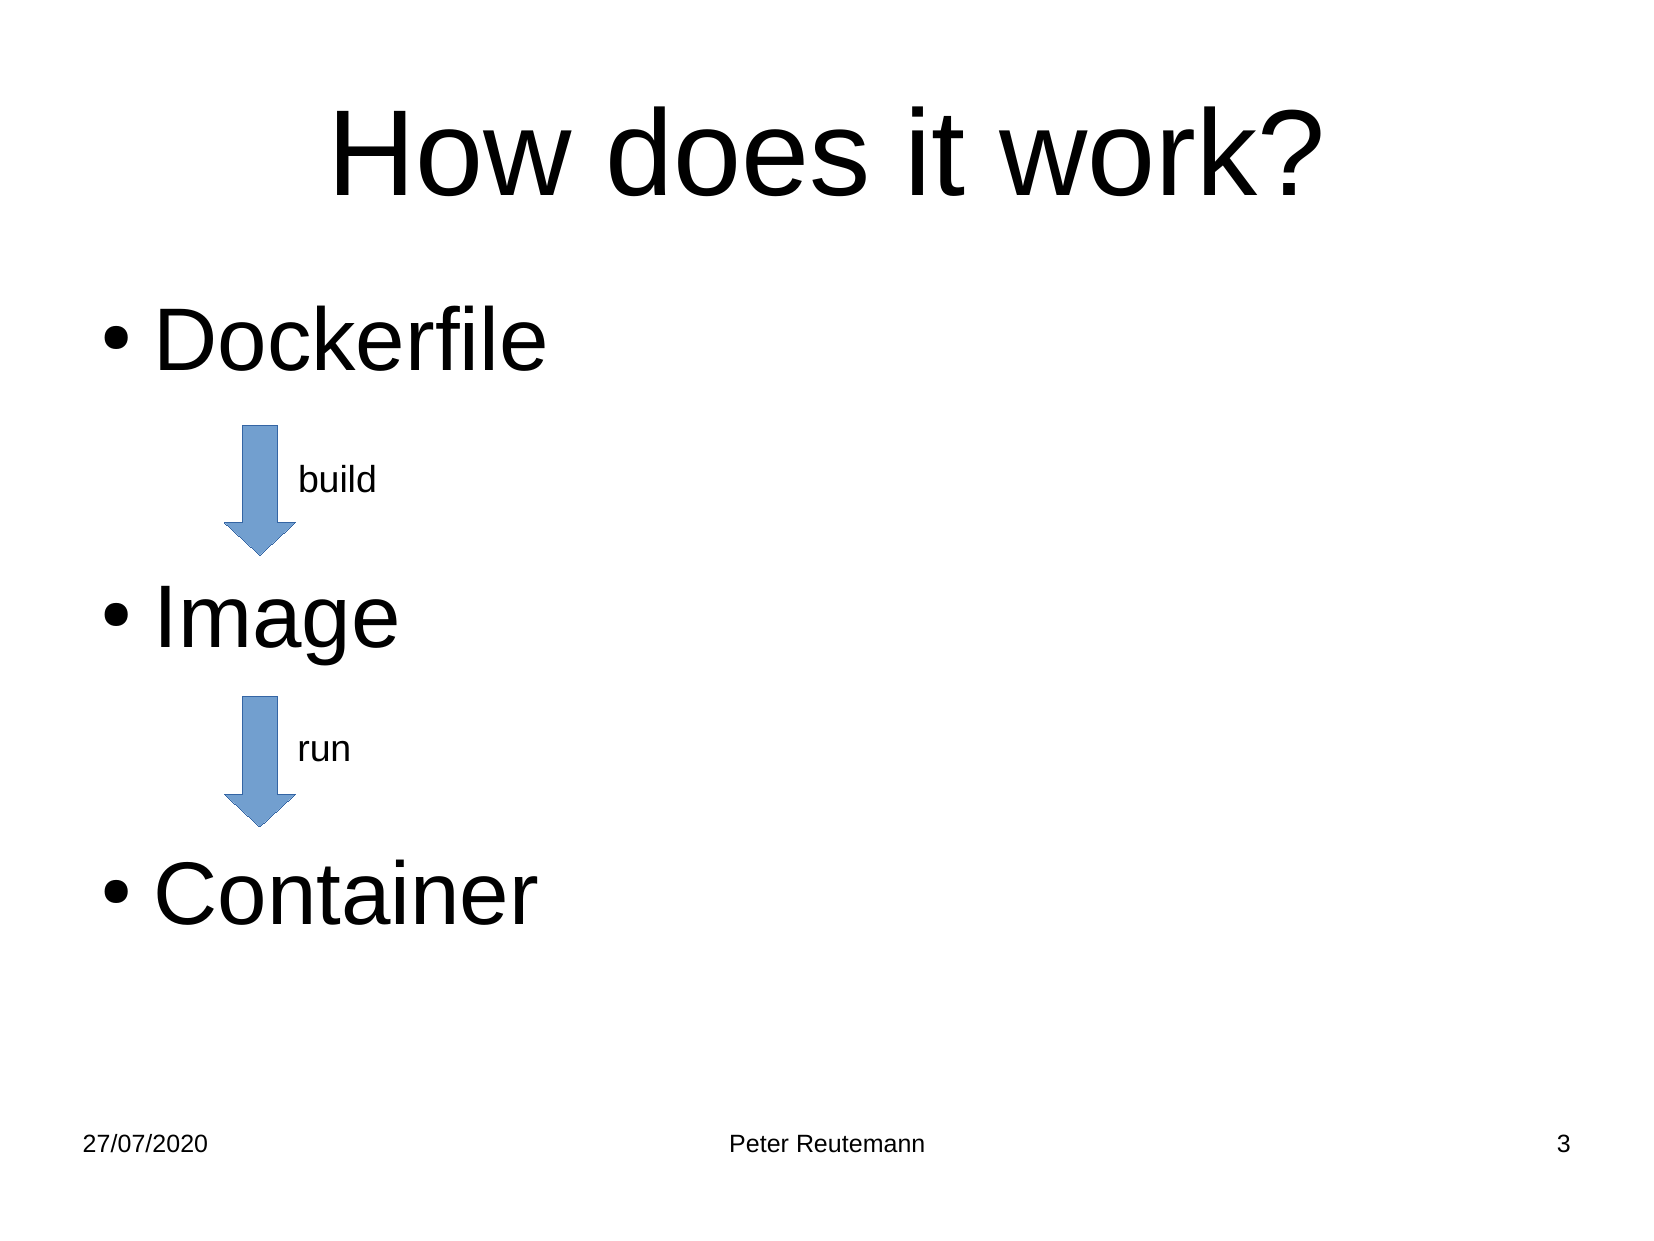

# How does it work?
Dockerfile
Image
Container
build
run
27/07/2020
Peter Reutemann
3